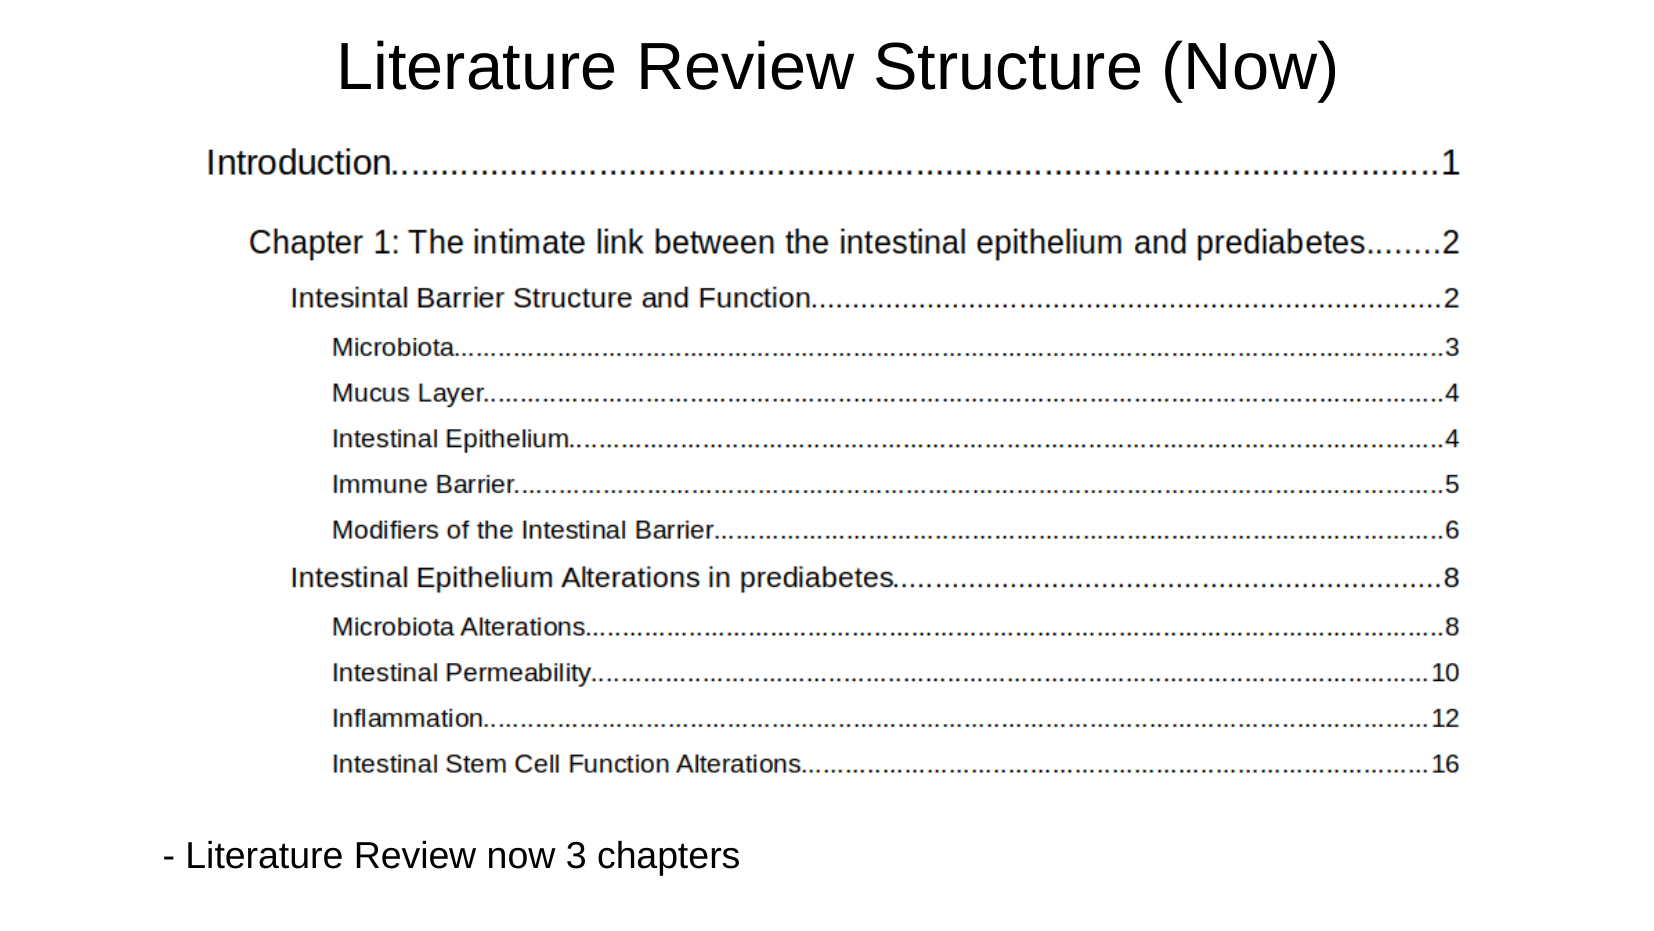

# Literature Review Structure (Now)
- Literature Review now 3 chapters